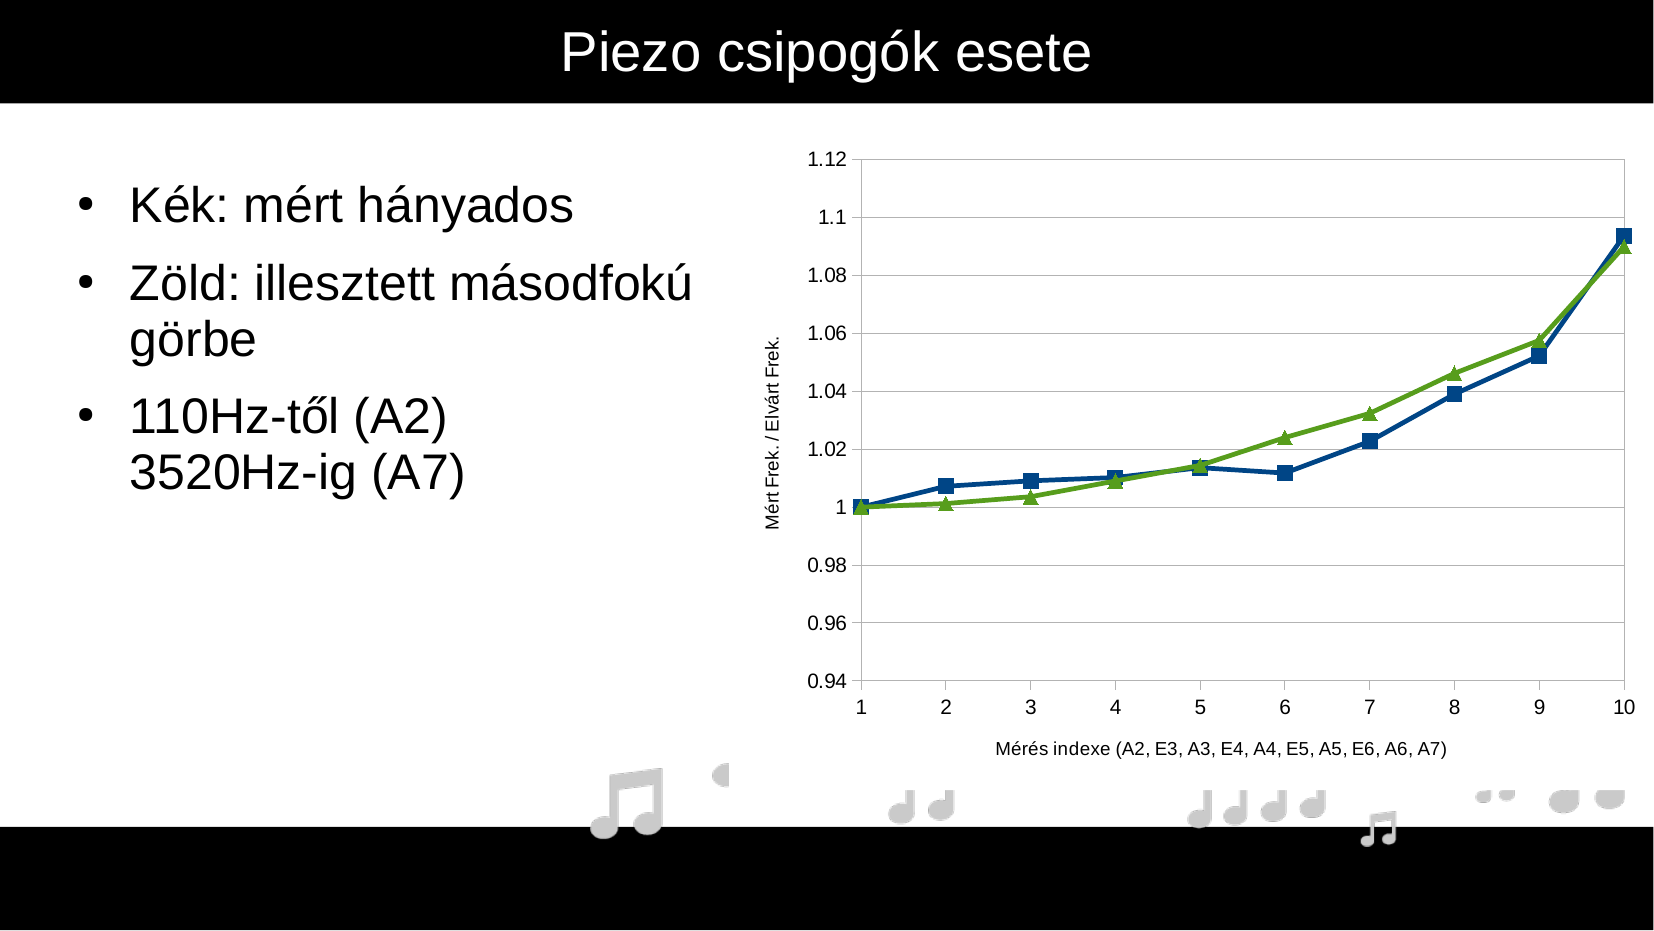

# Piezo csipogók esete
### Chart
| Category | Row 16 | Row 17 | Row 18 | Row 19 |
|---|---|---|---|---|
| 1 | 1.0 | None | None | 1.0 |
| 2 | 1.00719734451012 | None | None | 1.001225 |
| 3 | 1.00909090909091 | None | None | 1.0036 |
| 4 | 1.01023107145141 | None | None | 1.009025 |
| 5 | 1.01363636363636 | None | None | 1.0144 |
| 6 | 1.01174793492206 | None | None | 1.024025 |
| 7 | 1.02272727272727 | None | None | 1.0324 |
| 8 | 1.03905147739372 | None | None | 1.046225 |
| 9 | 1.05227272727273 | None | None | 1.0576 |
| 10 | 1.09375 | None | None | 1.09 |Kék: mért hányados
Zöld: illesztett másodfokú
görbe
110Hz-től (A2)
3520Hz-ig (A7)